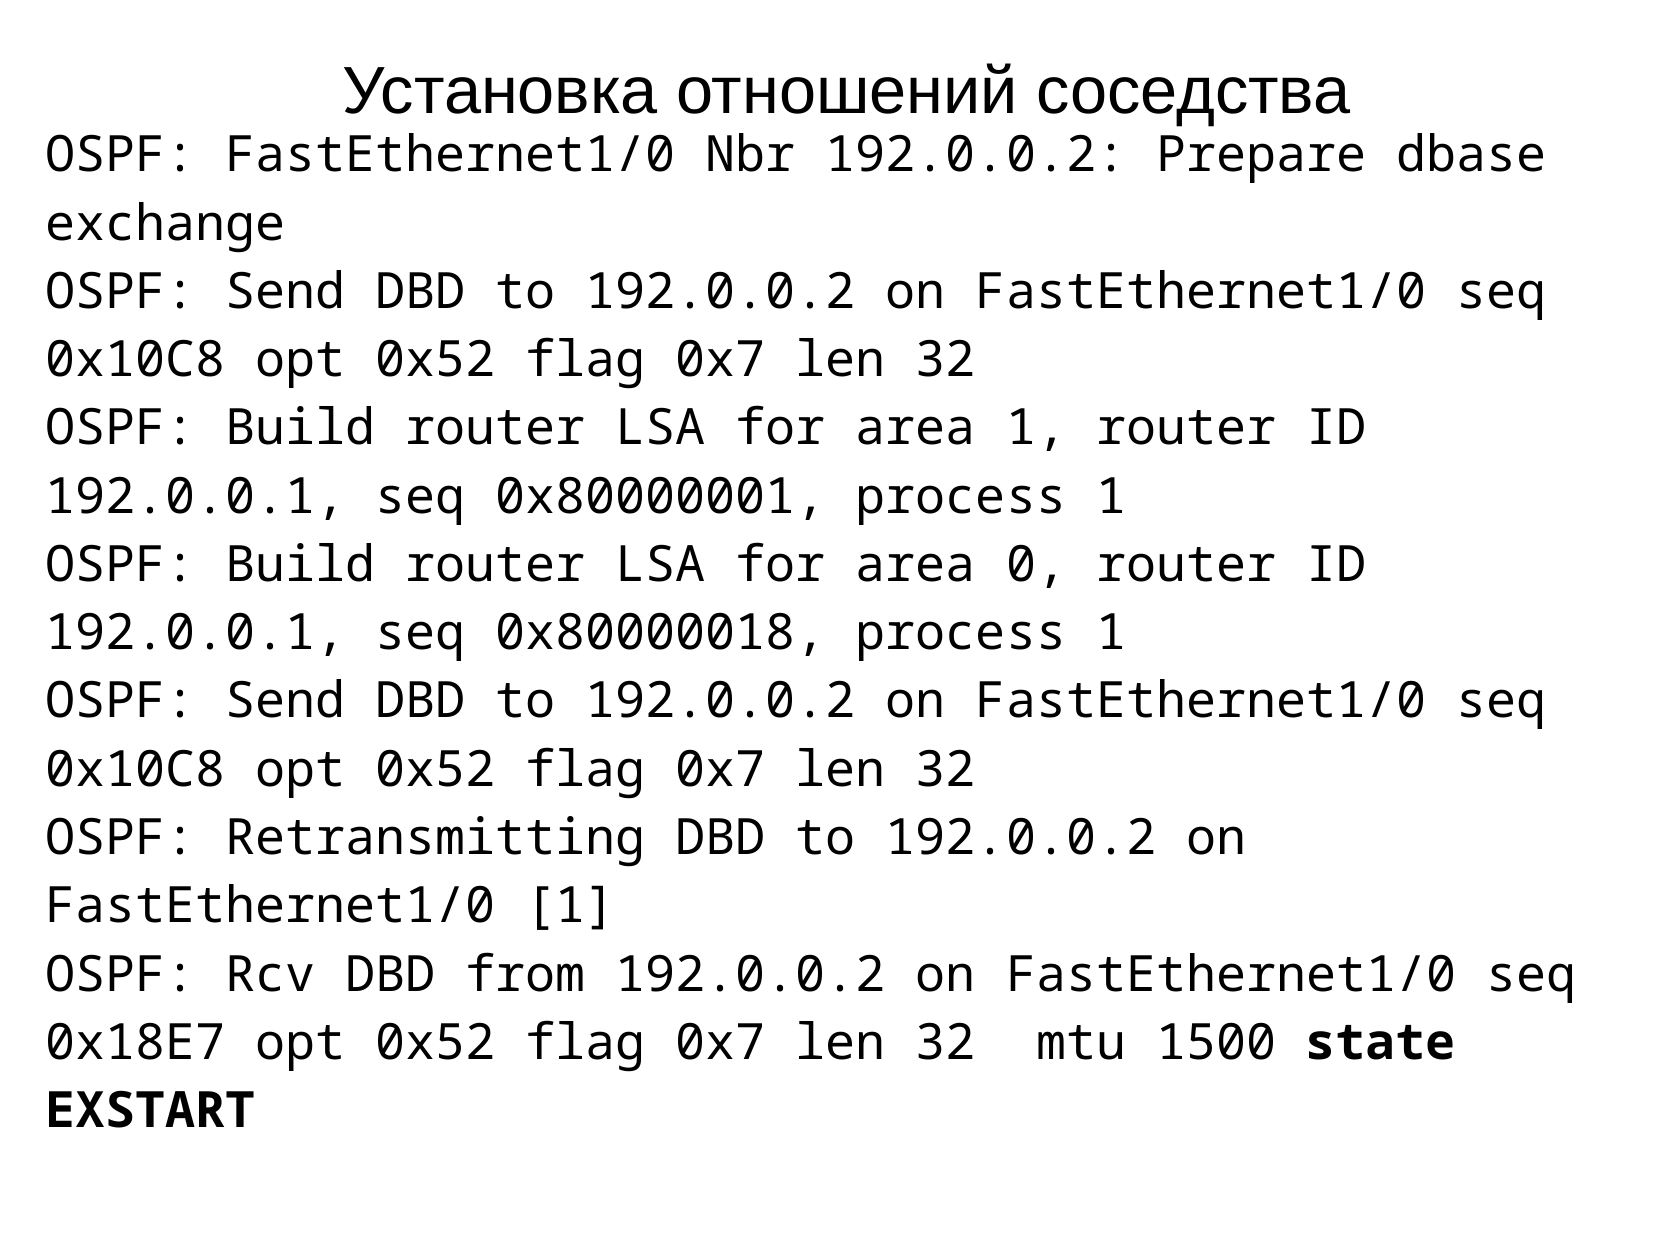

# Установка отношений соседства
OSPF: FastEthernet1/0 Nbr 192.0.0.2: Prepare dbase exchange
OSPF: Send DBD to 192.0.0.2 on FastEthernet1/0 seq 0x10C8 opt 0x52 flag 0x7 len 32
OSPF: Build router LSA for area 1, router ID 192.0.0.1, seq 0x80000001, process 1 OSPF: Build router LSA for area 0, router ID 192.0.0.1, seq 0x80000018, process 1 OSPF: Send DBD to 192.0.0.2 on FastEthernet1/0 seq 0x10C8 opt 0x52 flag 0x7 len 32
OSPF: Retransmitting DBD to 192.0.0.2 on FastEthernet1/0 [1]
OSPF: Rcv DBD from 192.0.0.2 on FastEthernet1/0 seq 0x18E7 opt 0x52 flag 0x7 len 32 mtu 1500 state EXSTART